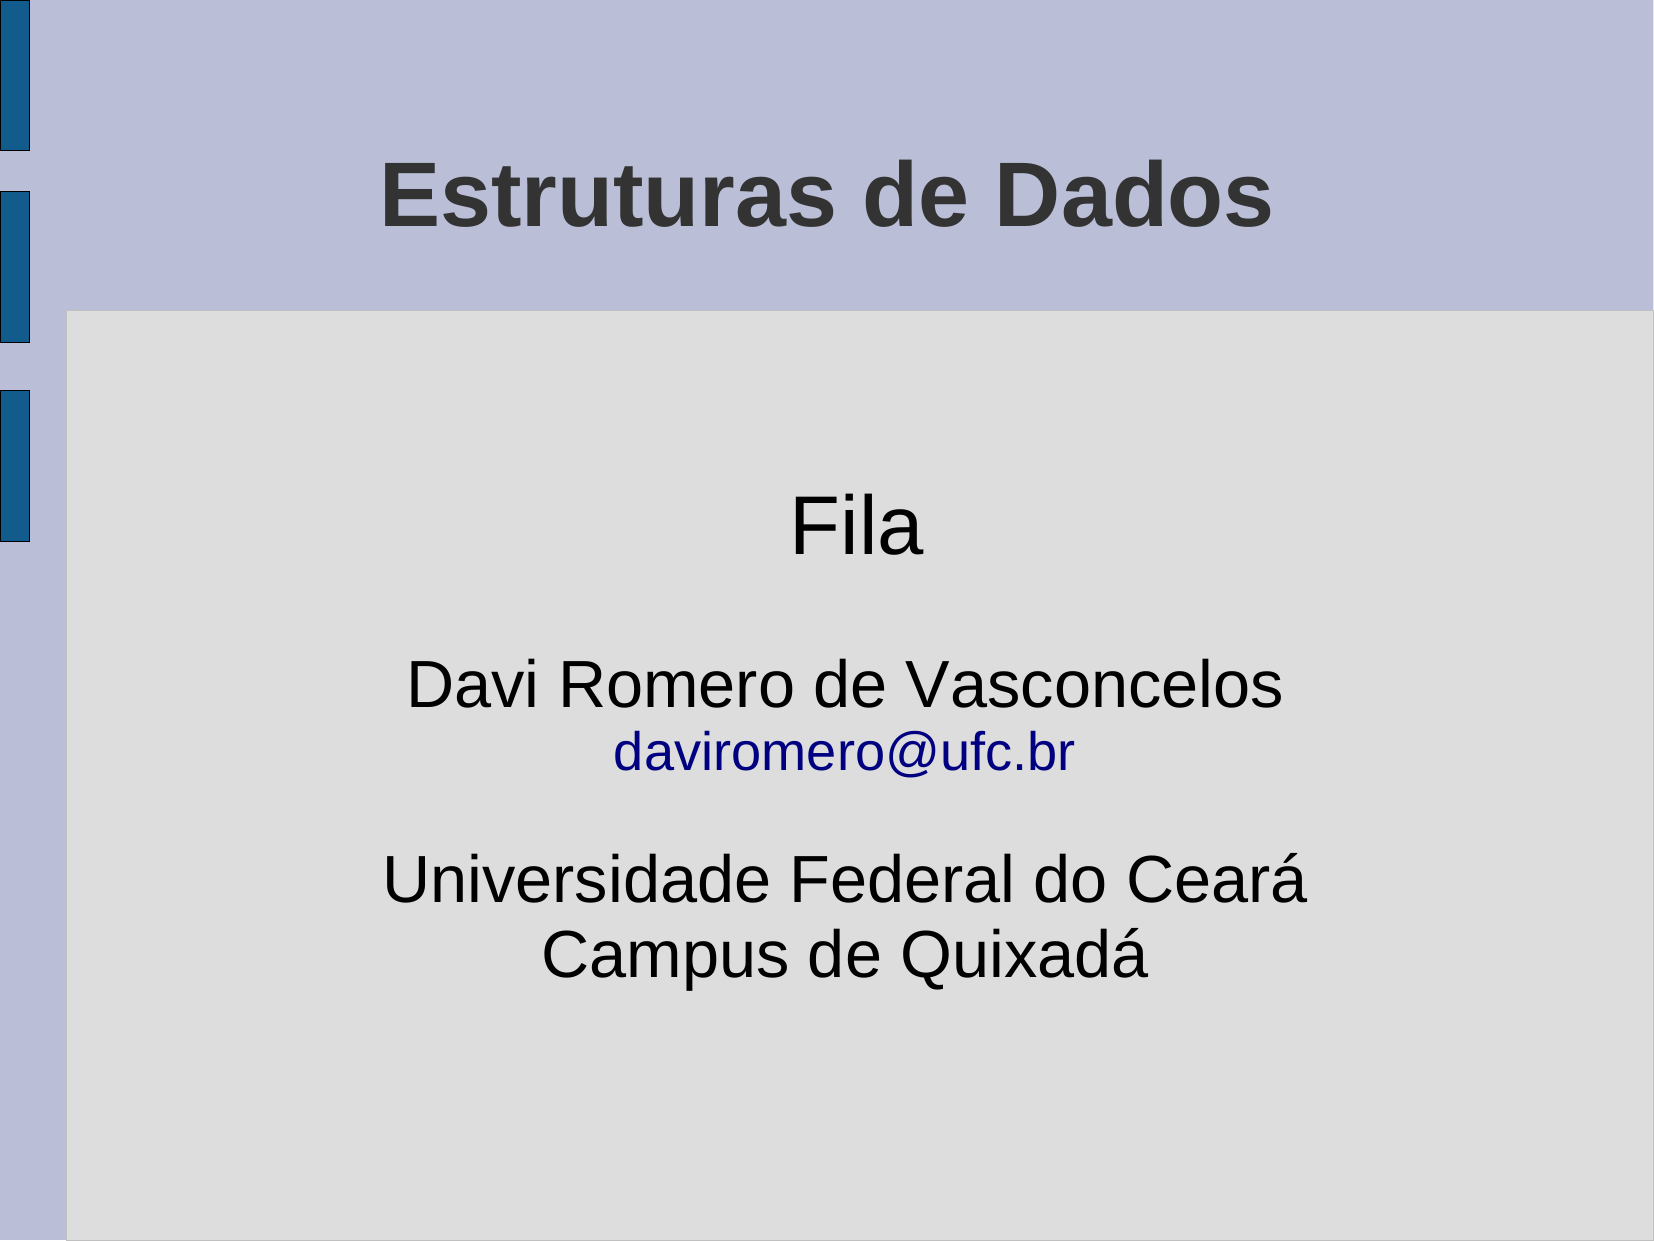

# Estruturas de Dados
Fila
Davi Romero de Vasconcelos
daviromero@ufc.br
Universidade Federal do Ceará
Campus de Quixadá